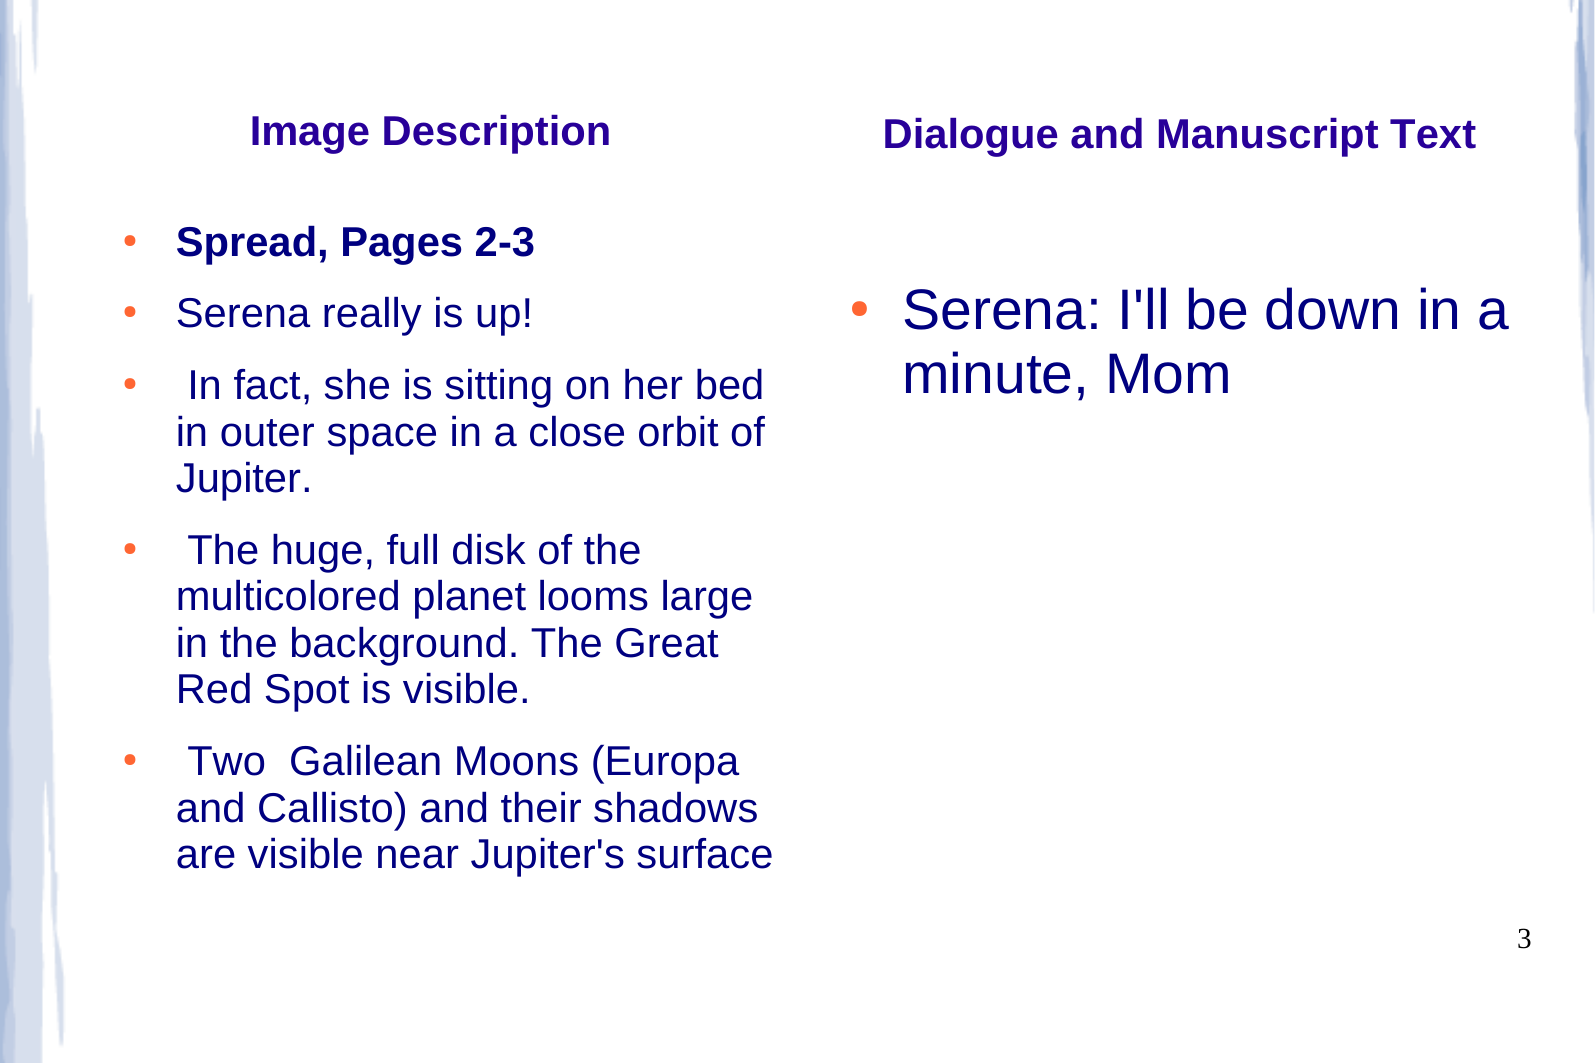

# Image Description
Dialogue and Manuscript Text
Spread, Pages 2-3
Serena really is up!
 In fact, she is sitting on her bed in outer space in a close orbit of Jupiter.
 The huge, full disk of the multicolored planet looms large in the background. The Great Red Spot is visible.
 Two Galilean Moons (Europa and Callisto) and their shadows are visible near Jupiter's surface
Serena: I'll be down in a minute, Mom
3